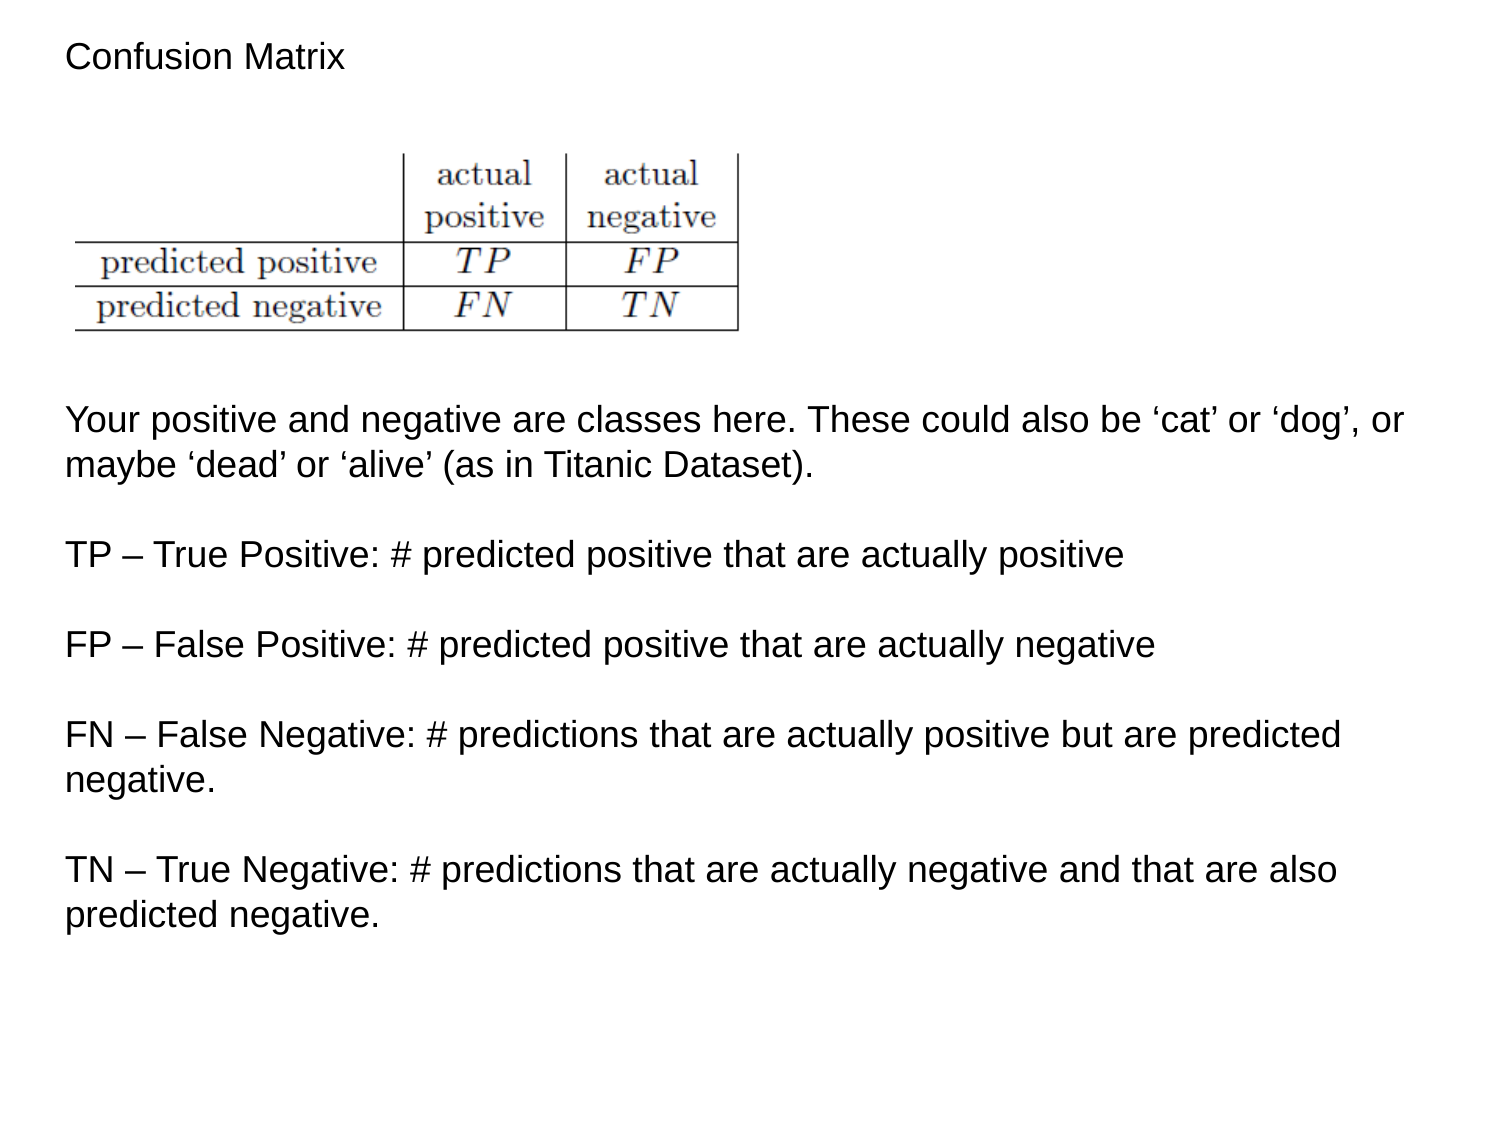

Confusion Matrix
Your positive and negative are classes here. These could also be ‘cat’ or ‘dog’, or maybe ‘dead’ or ‘alive’ (as in Titanic Dataset).
TP – True Positive: # predicted positive that are actually positive
FP – False Positive: # predicted positive that are actually negative
FN – False Negative: # predictions that are actually positive but are predicted negative.
TN – True Negative: # predictions that are actually negative and that are also predicted negative.